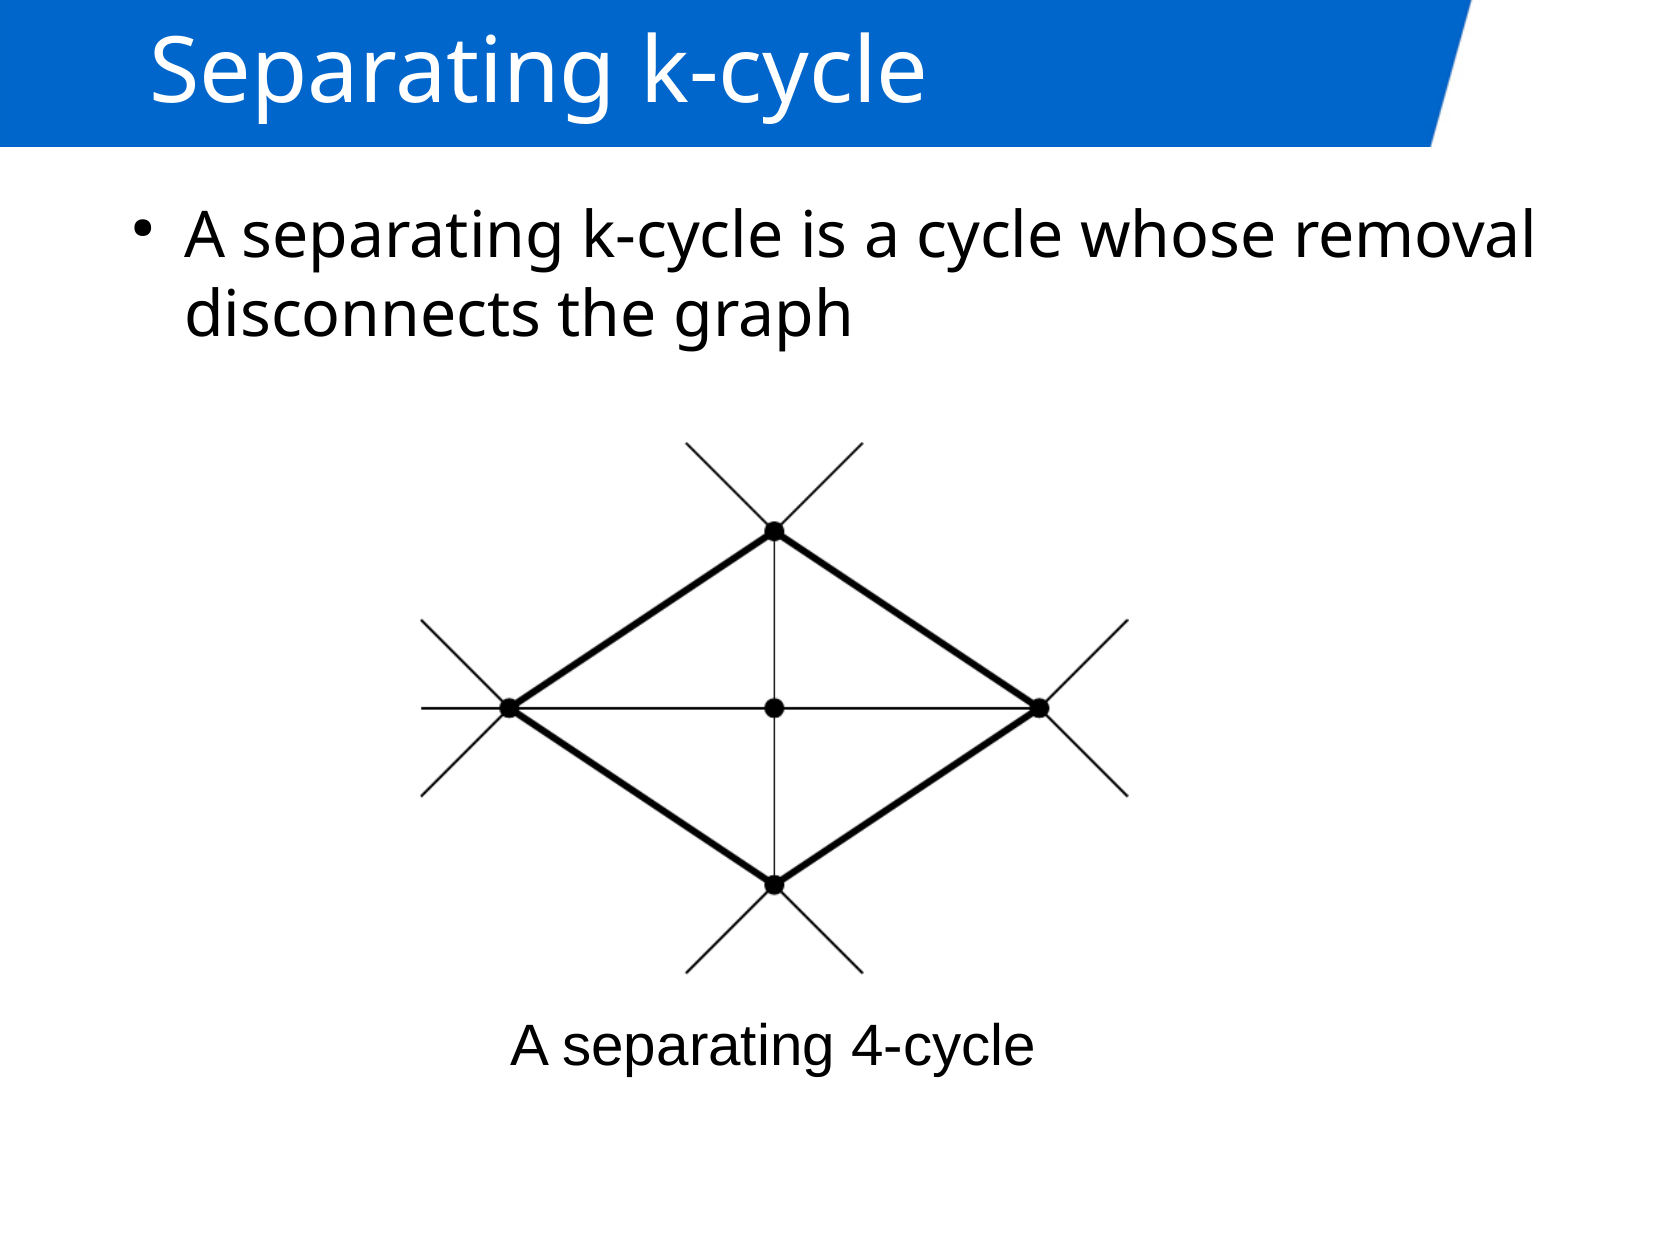

# Separating k-cycle
A separating k-cycle is a cycle whose removal disconnects the graph
A separating 4-cycle